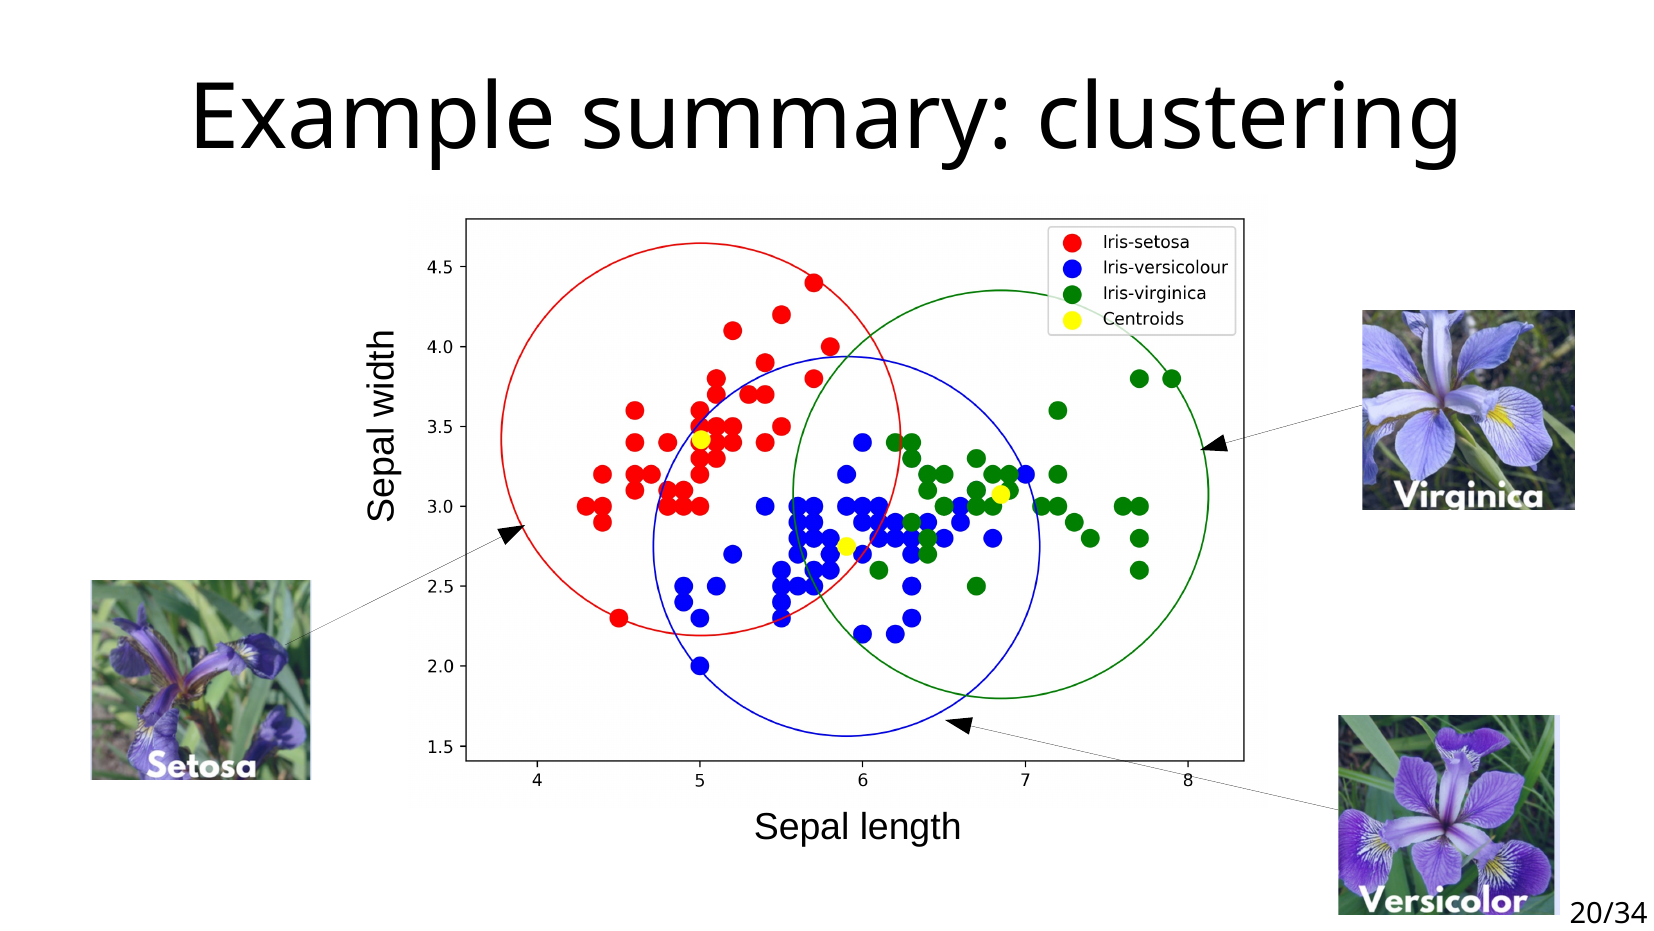

# Example summary: clustering
Sepal width
Sepal length
20